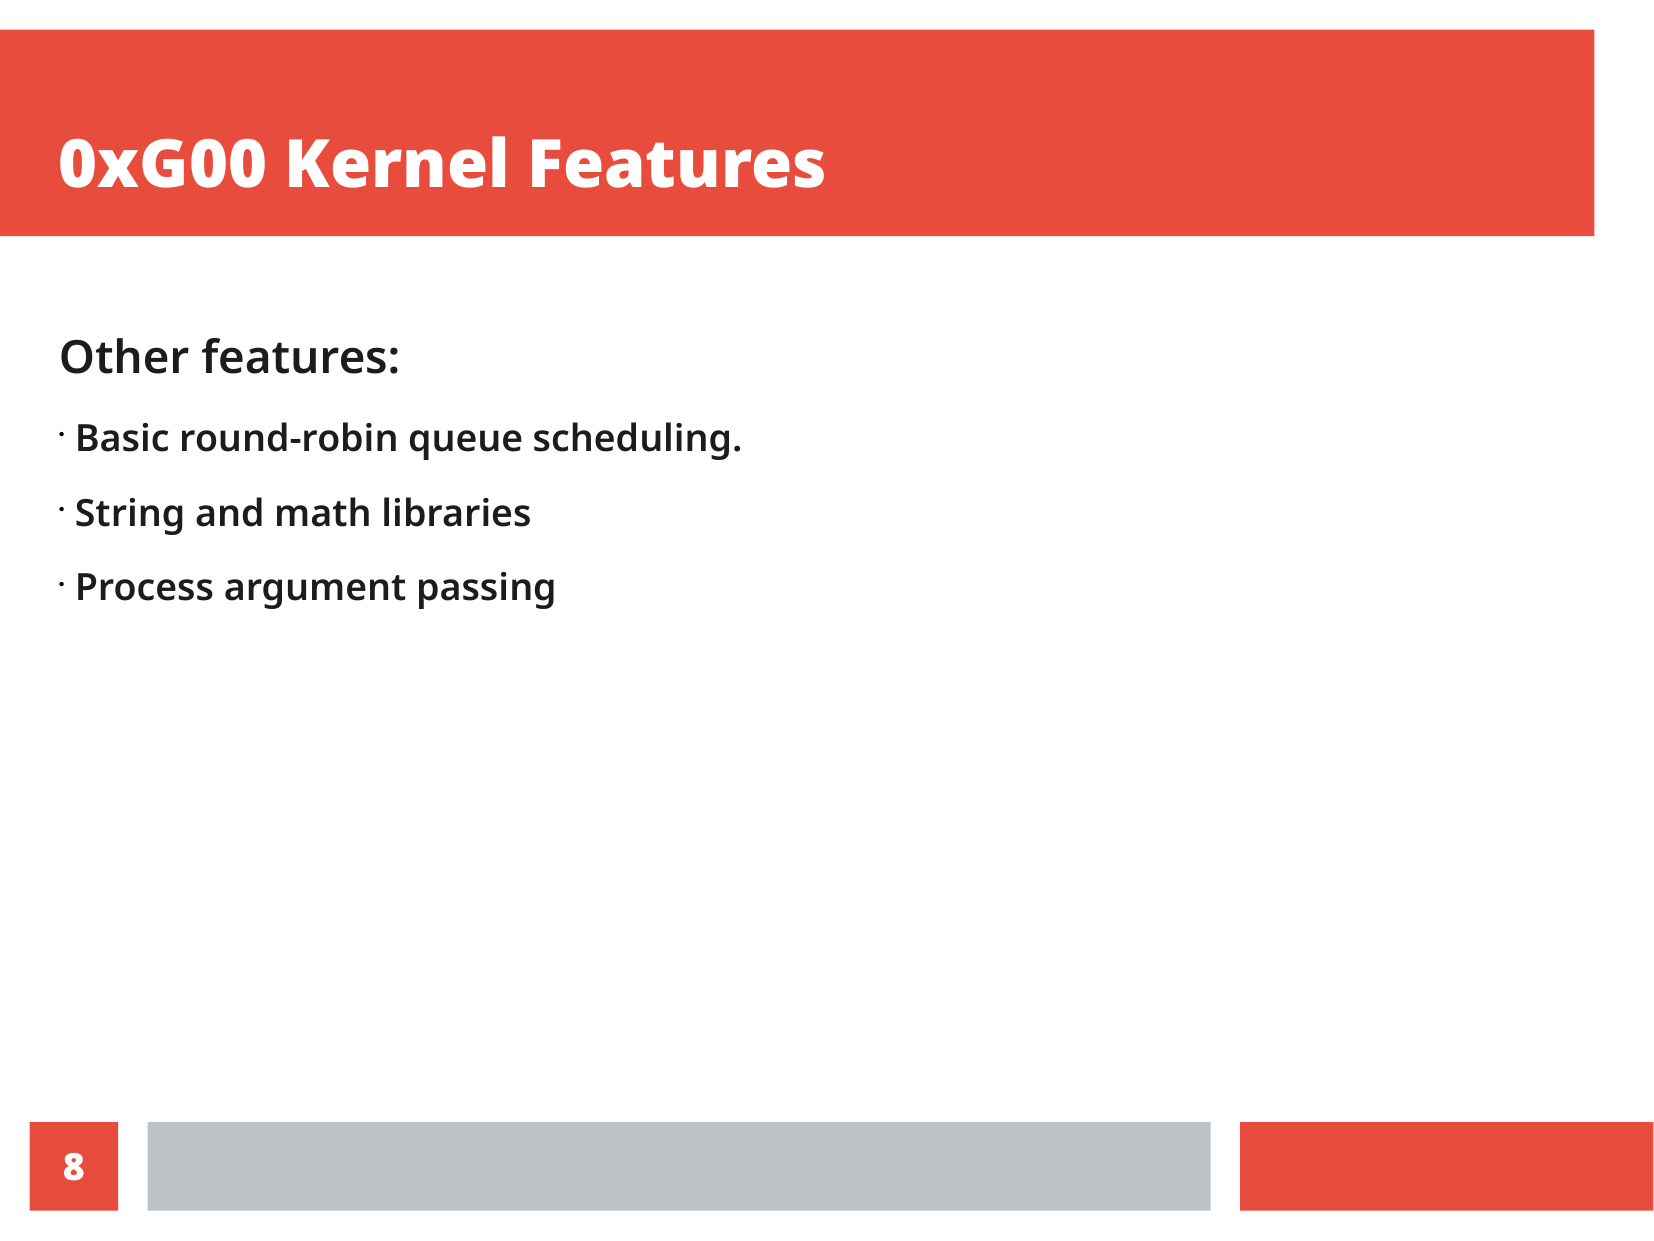

# 0xG00 Kernel Features
Other features:
 Basic round-robin queue scheduling.
 String and math libraries
 Process argument passing
8